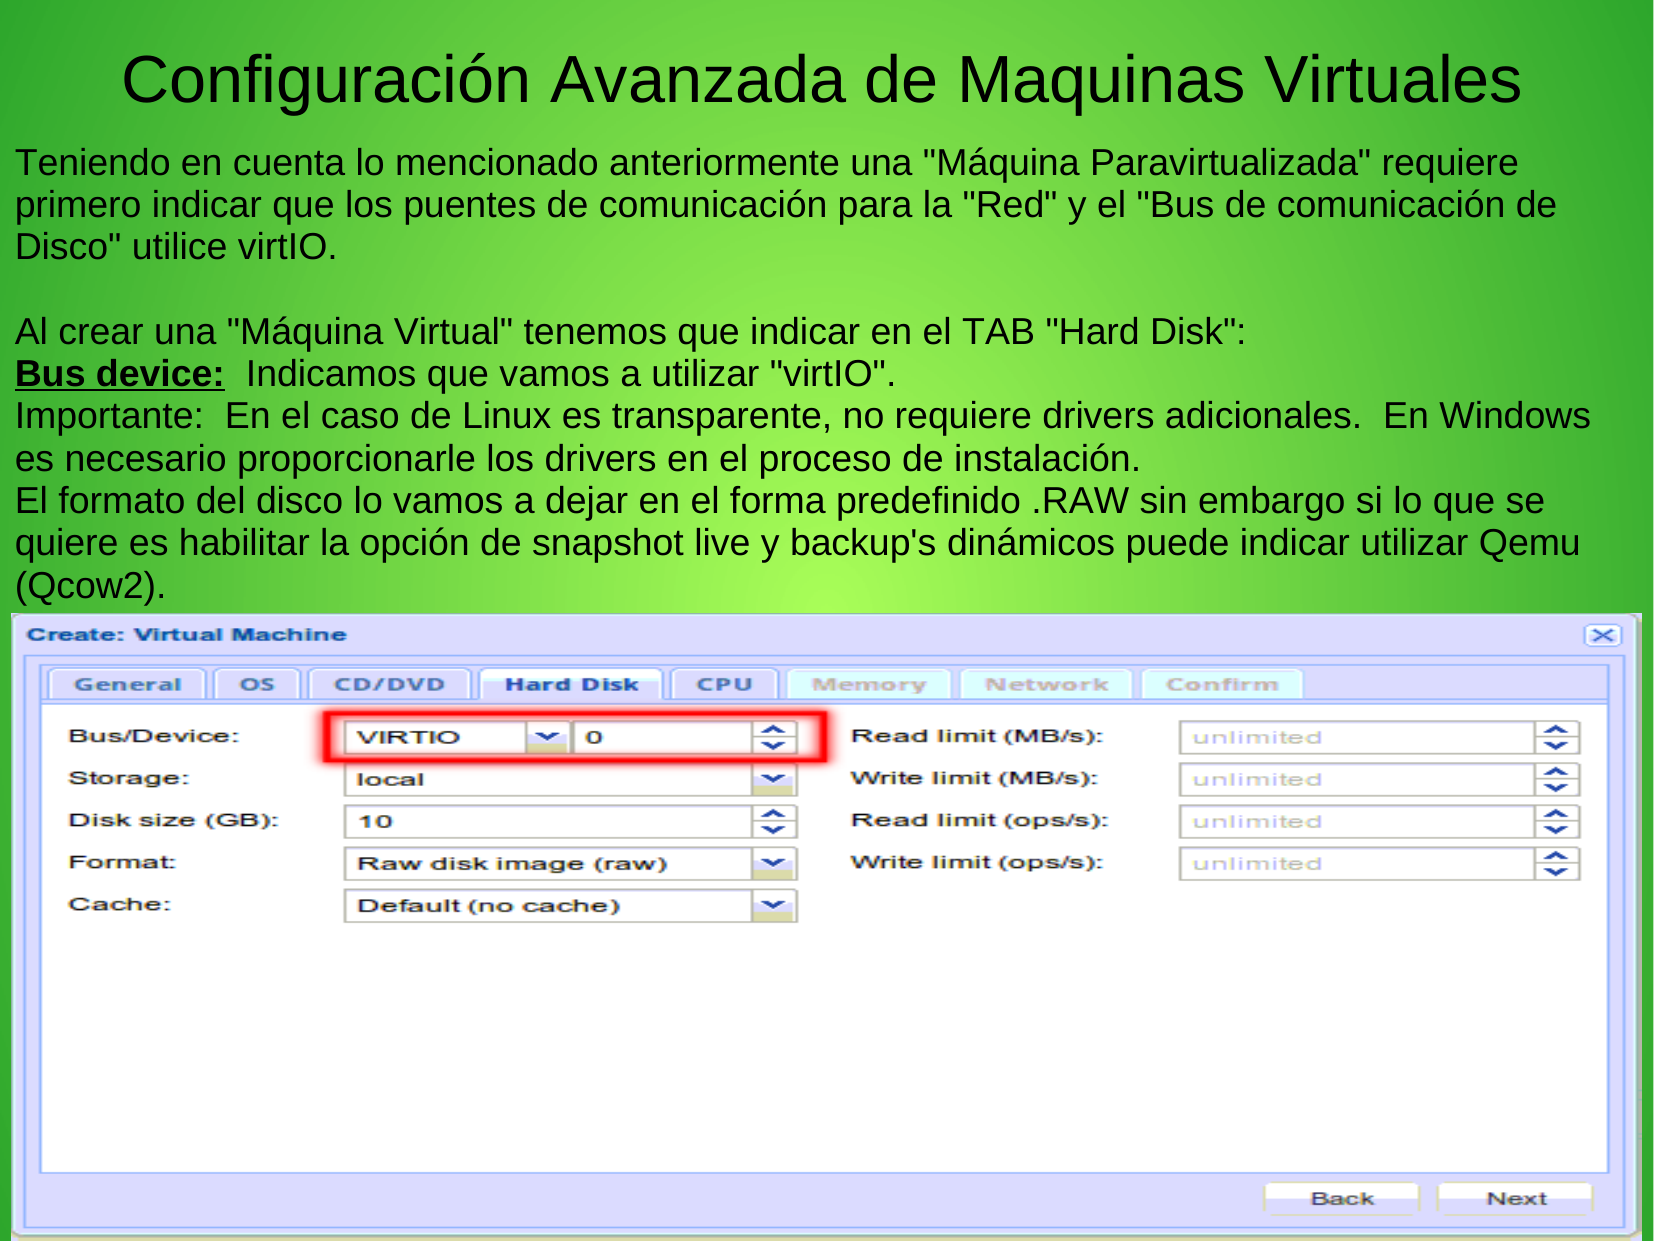

Configuración Avanzada de Maquinas Virtuales
Teniendo en cuenta lo mencionado anteriormente una "Máquina Paravirtualizada" requiere primero indicar que los puentes de comunicación para la "Red" y el "Bus de comunicación de Disco" utilice virtIO.
Al crear una "Máquina Virtual" tenemos que indicar en el TAB "Hard Disk":
Bus device: Indicamos que vamos a utilizar "virtIO".
Importante: En el caso de Linux es transparente, no requiere drivers adicionales. En Windows es necesario proporcionarle los drivers en el proceso de instalación.
El formato del disco lo vamos a dejar en el forma predefinido .RAW sin embargo si lo que se quiere es habilitar la opción de snapshot live y backup's dinámicos puede indicar utilizar Qemu (Qcow2).